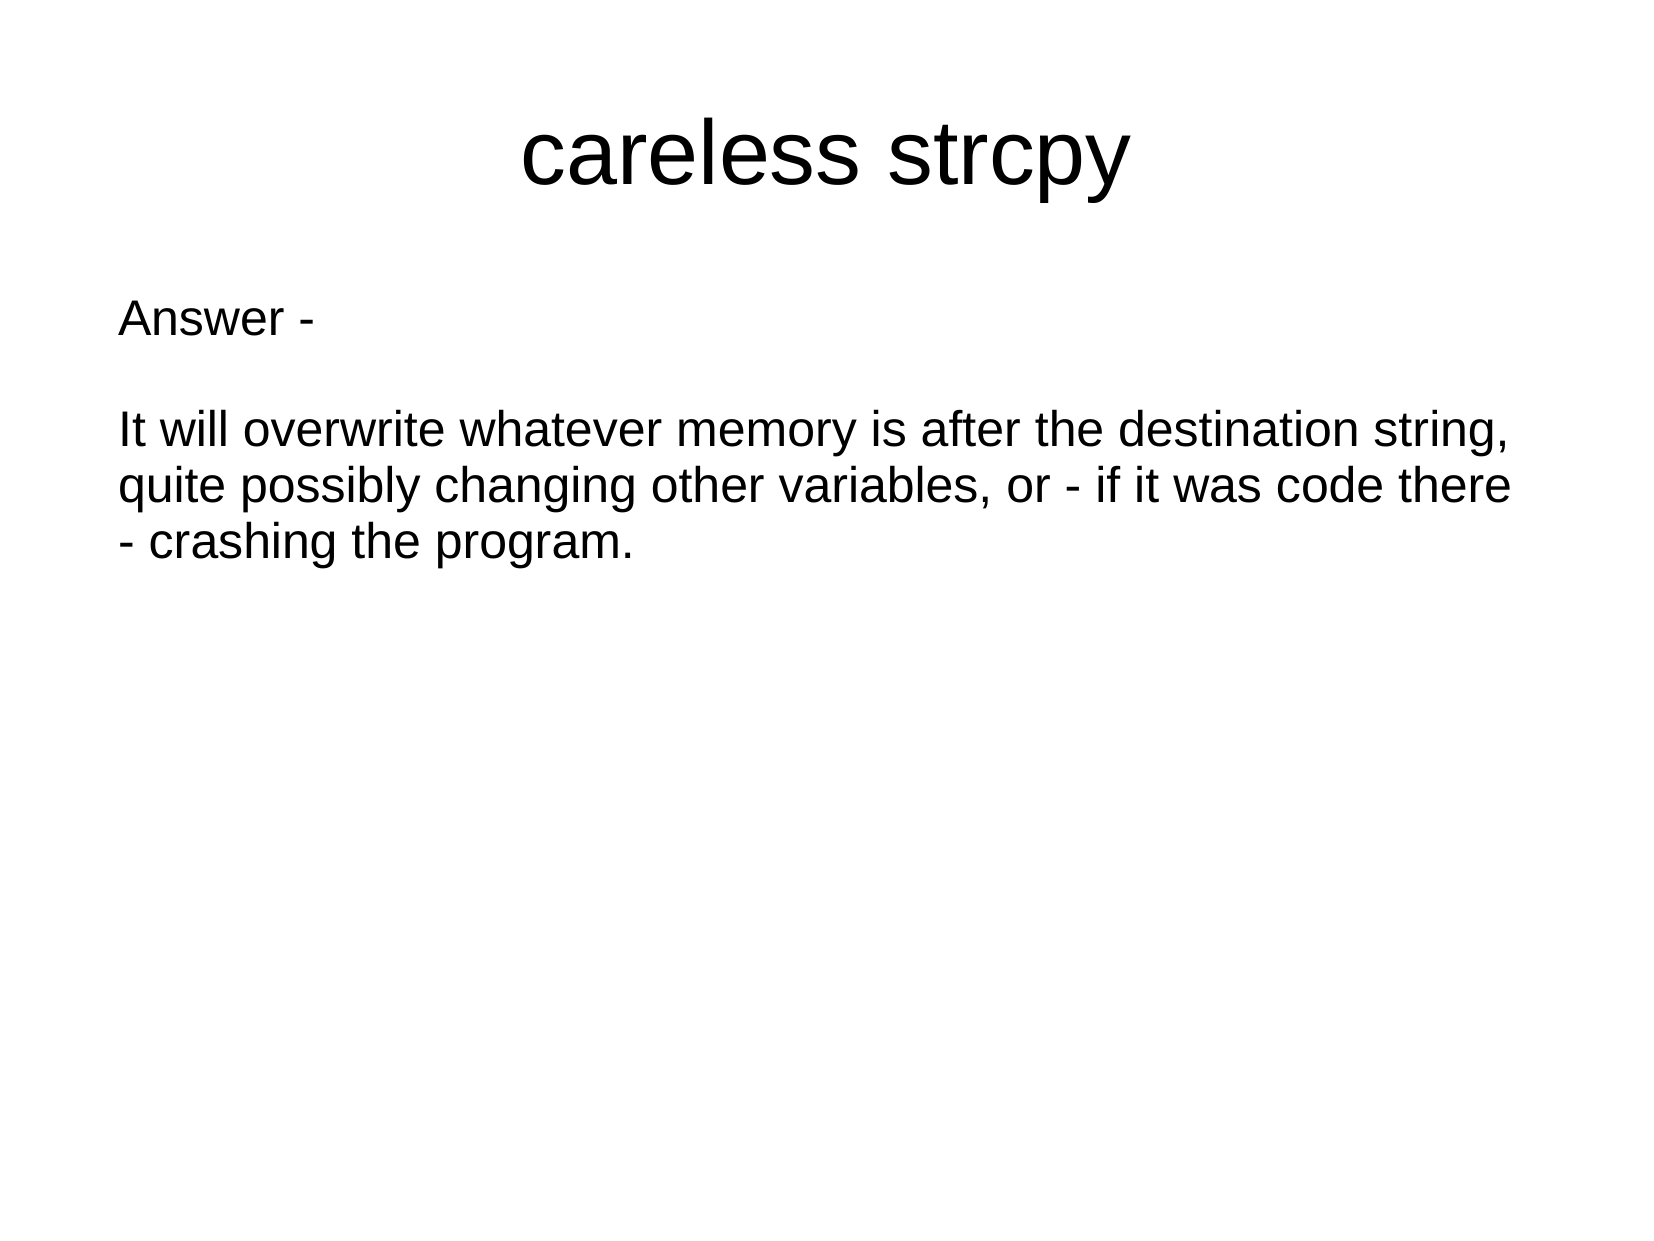

# careless strcpy
Answer -
It will overwrite whatever memory is after the destination string, quite possibly changing other variables, or - if it was code there - crashing the program.